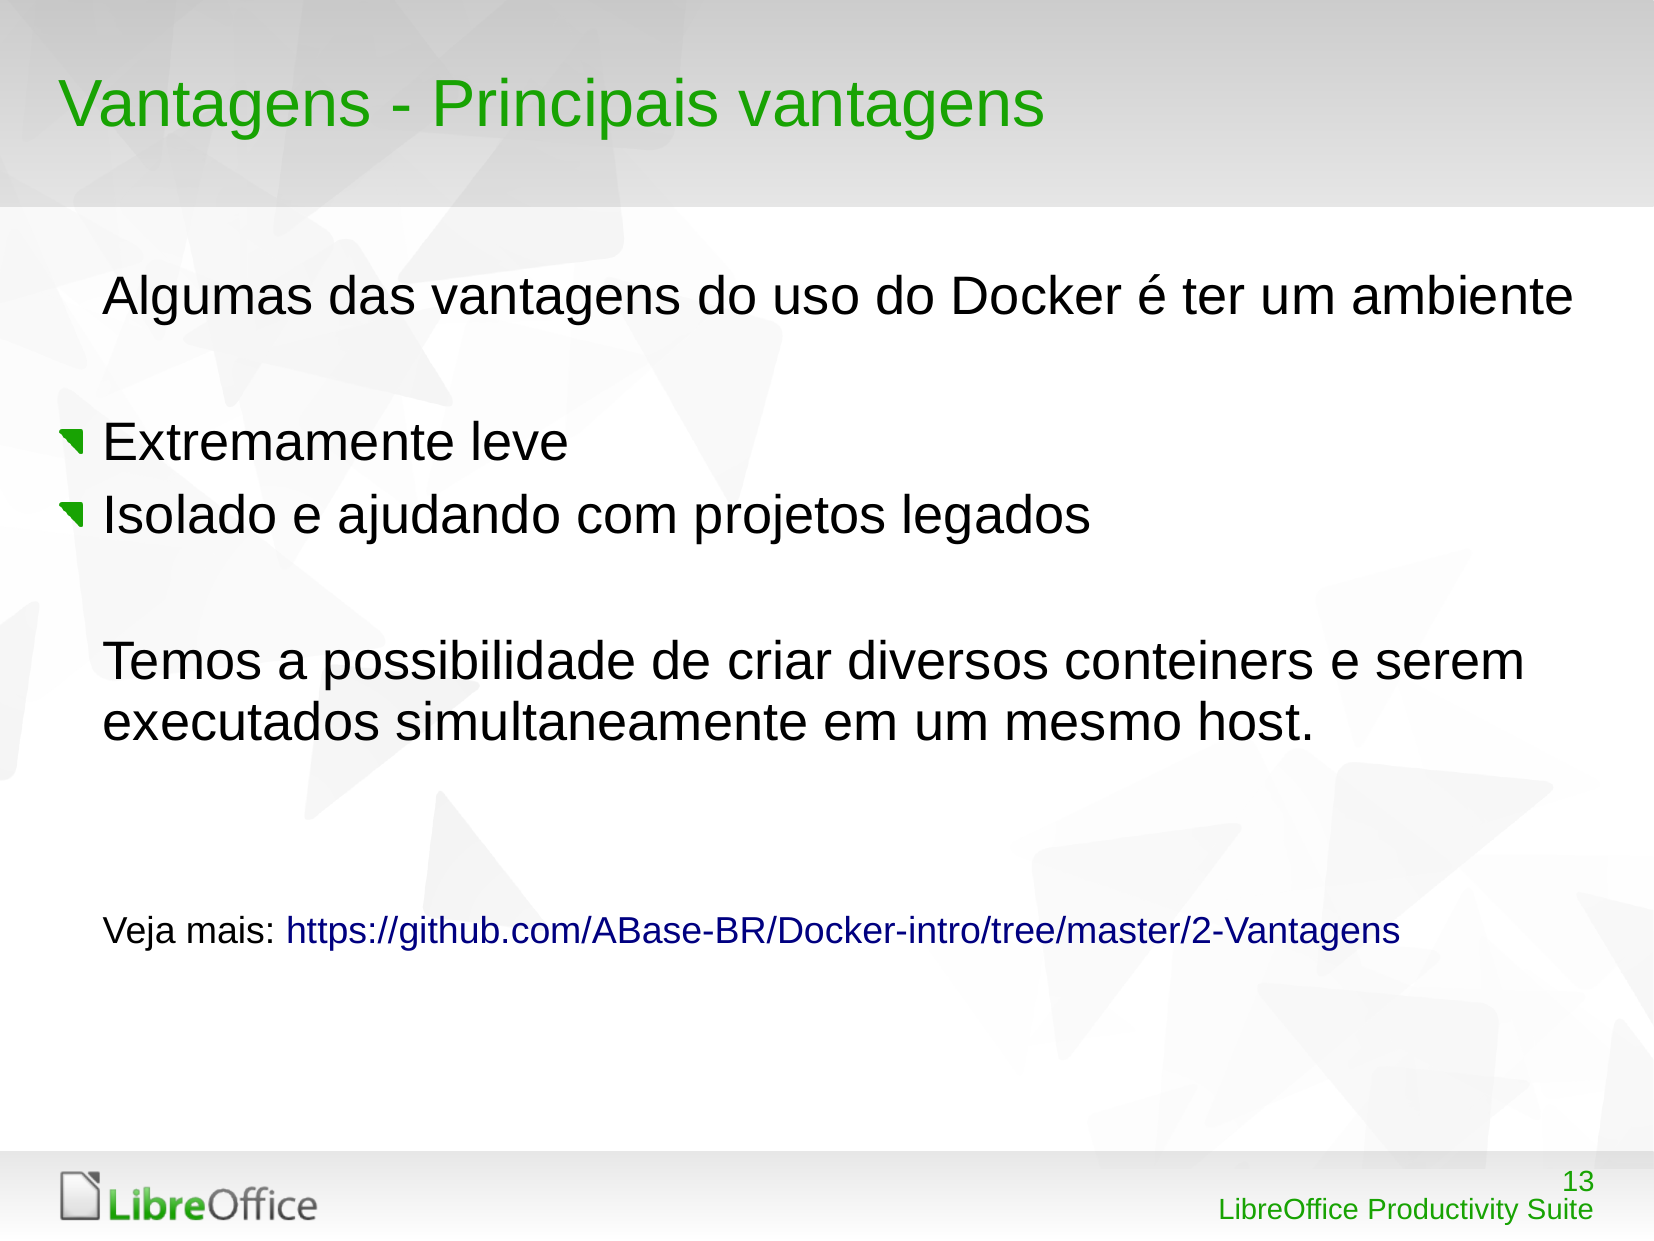

# Vantagens - Principais vantagens
Algumas das vantagens do uso do Docker é ter um ambiente
Extremamente leve
Isolado e ajudando com projetos legados
Temos a possibilidade de criar diversos conteiners e serem executados simultaneamente em um mesmo host.
Veja mais: https://github.com/ABase-BR/Docker-intro/tree/master/2-Vantagens
13
LibreOffice Productivity Suite